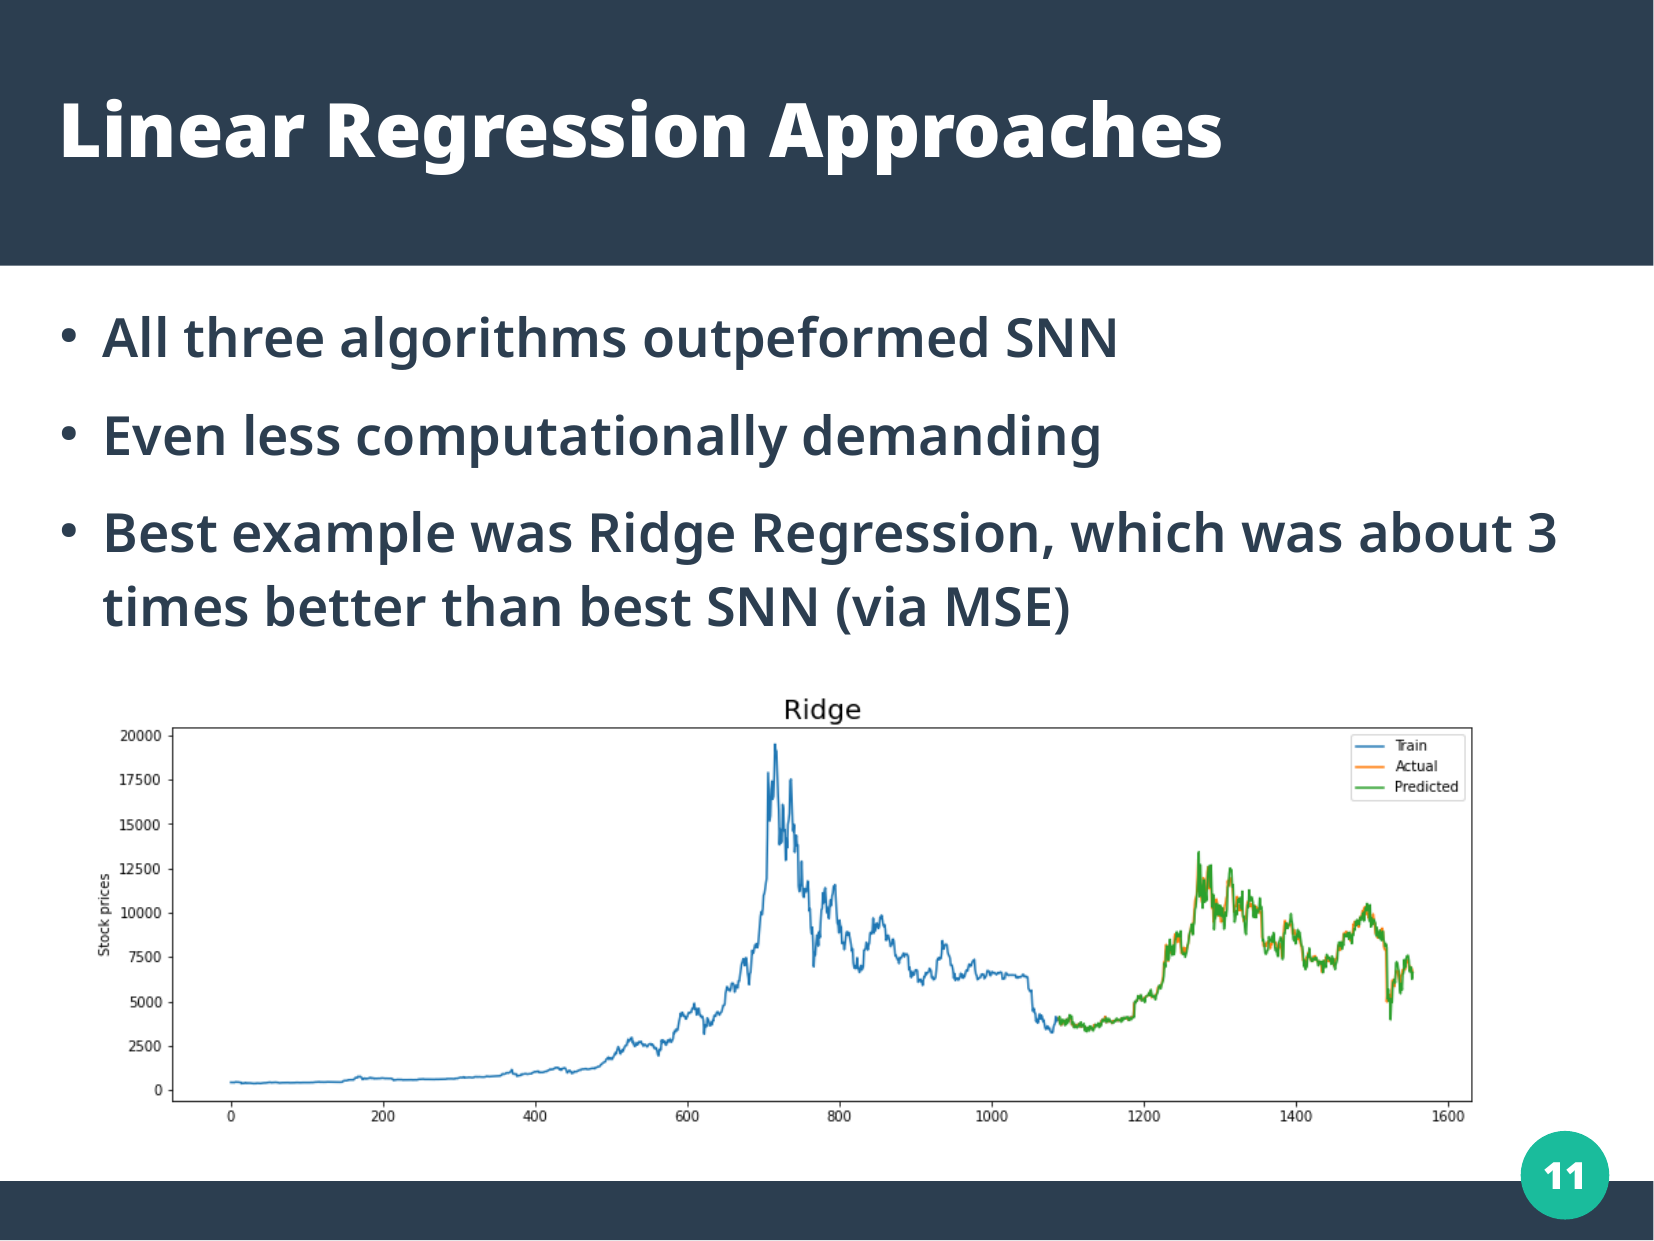

# Linear Regression Approaches
All three algorithms outpeformed SNN
Even less computationally demanding
Best example was Ridge Regression, which was about 3 times better than best SNN (via MSE)
11